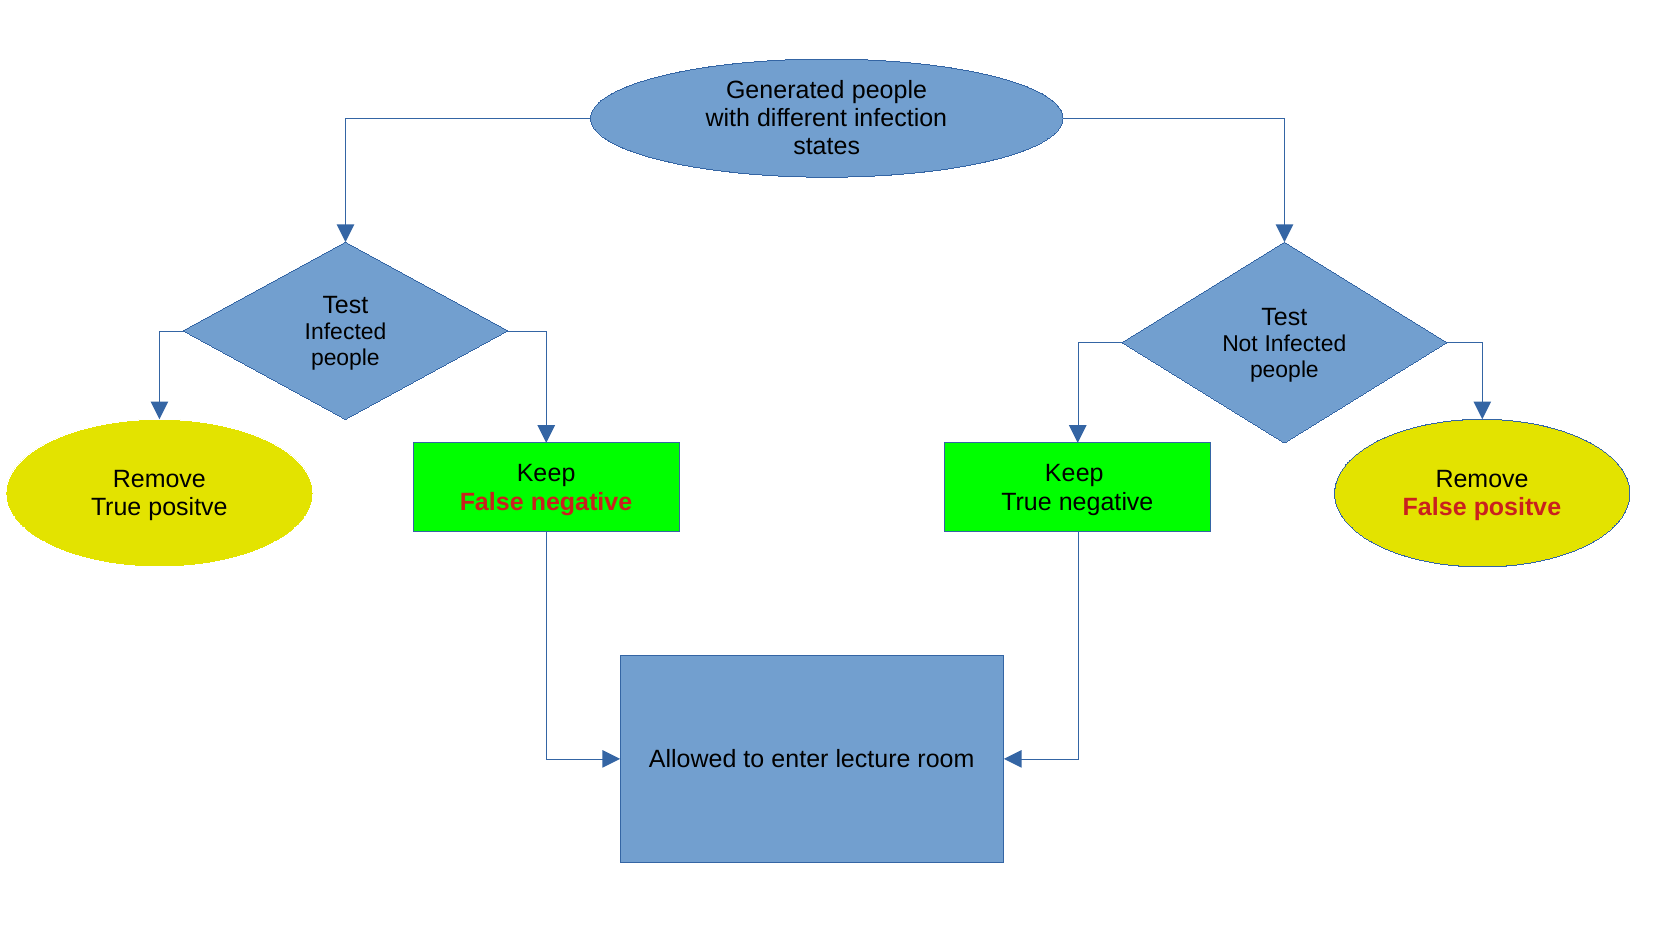

Generated people
with different infection states
Test
Infected
people
Test
Not Infected
people
Remove
True positve
Remove
False positve
Keep
False negative
Keep
True negative
Allowed to enter lecture room